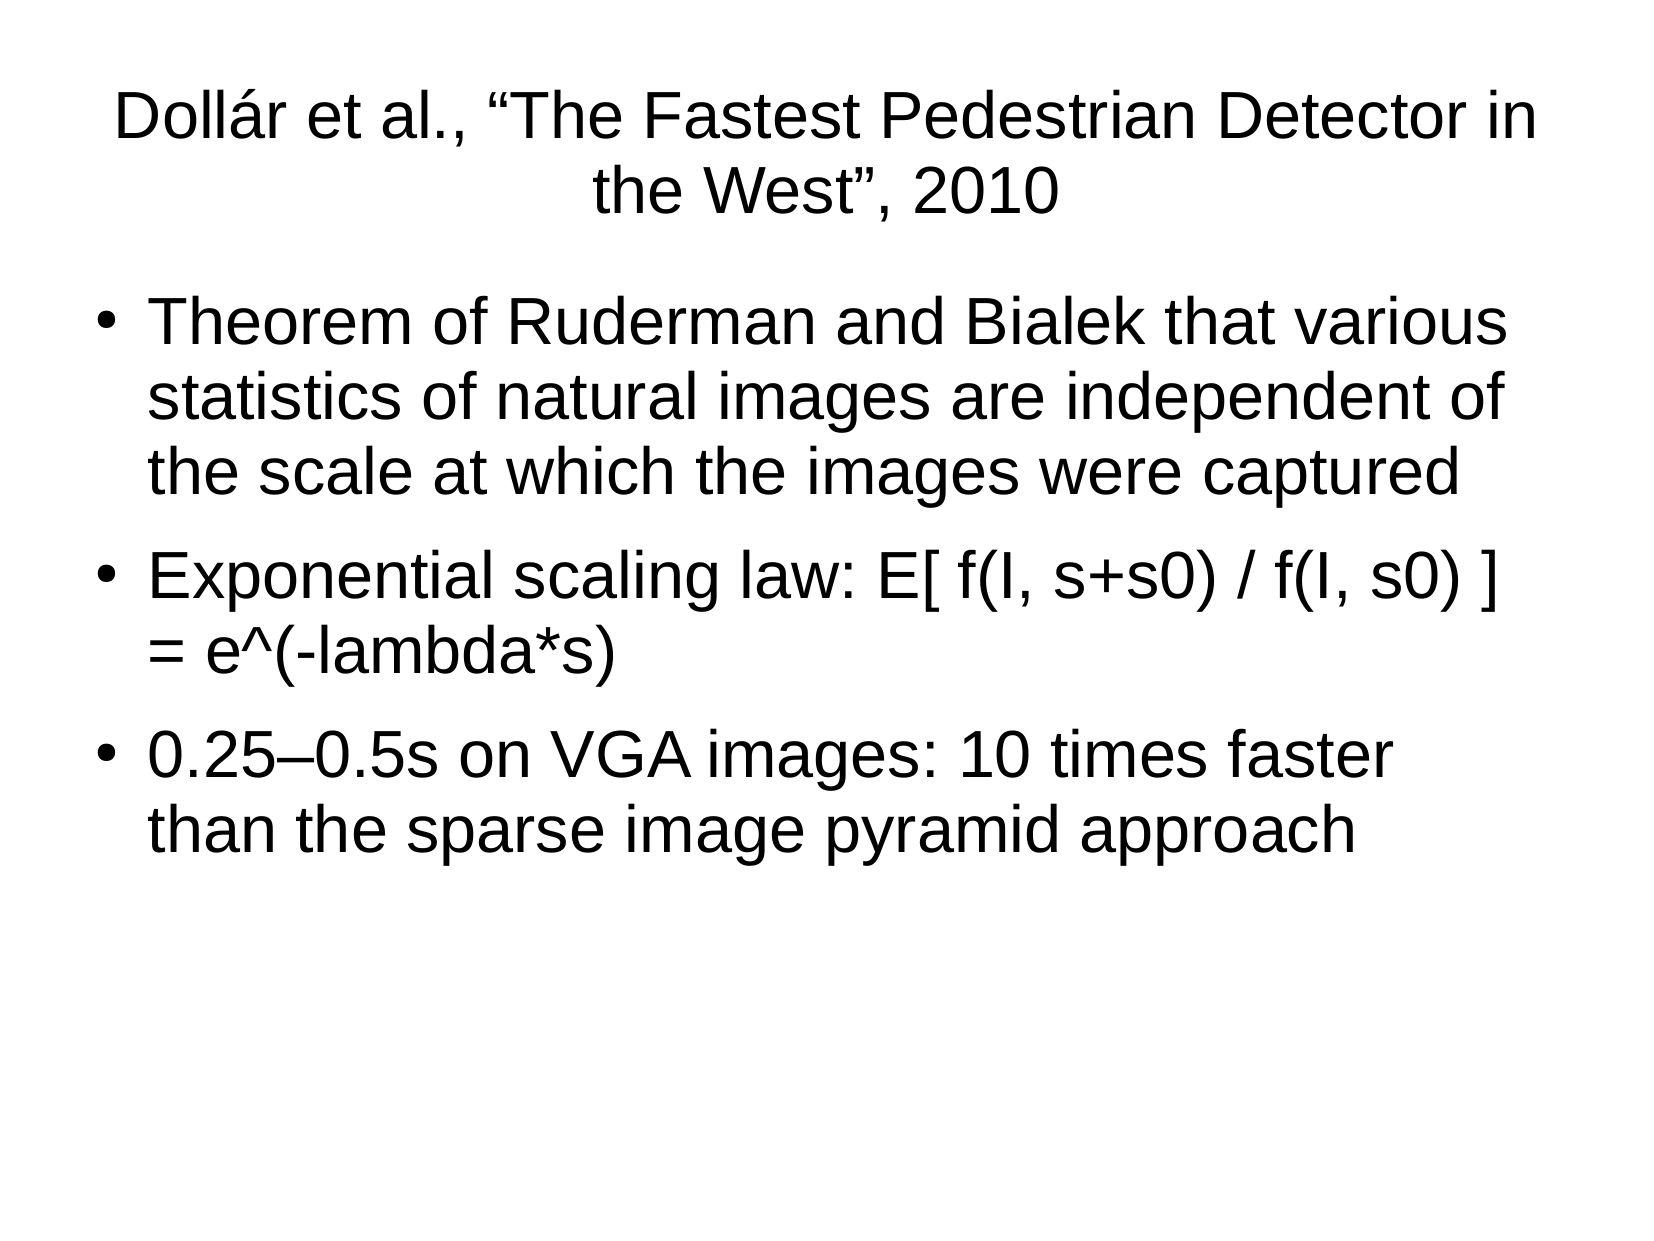

# Dollár et al., “The Fastest Pedestrian Detector in the West”, 2010
Theorem of Ruderman and Bialek that various statistics of natural images are independent of the scale at which the images were captured
Exponential scaling law: E[ f(I, s+s0) / f(I, s0) ] = e^(-lambda*s)
0.25–0.5s on VGA images: 10 times faster than the sparse image pyramid approach